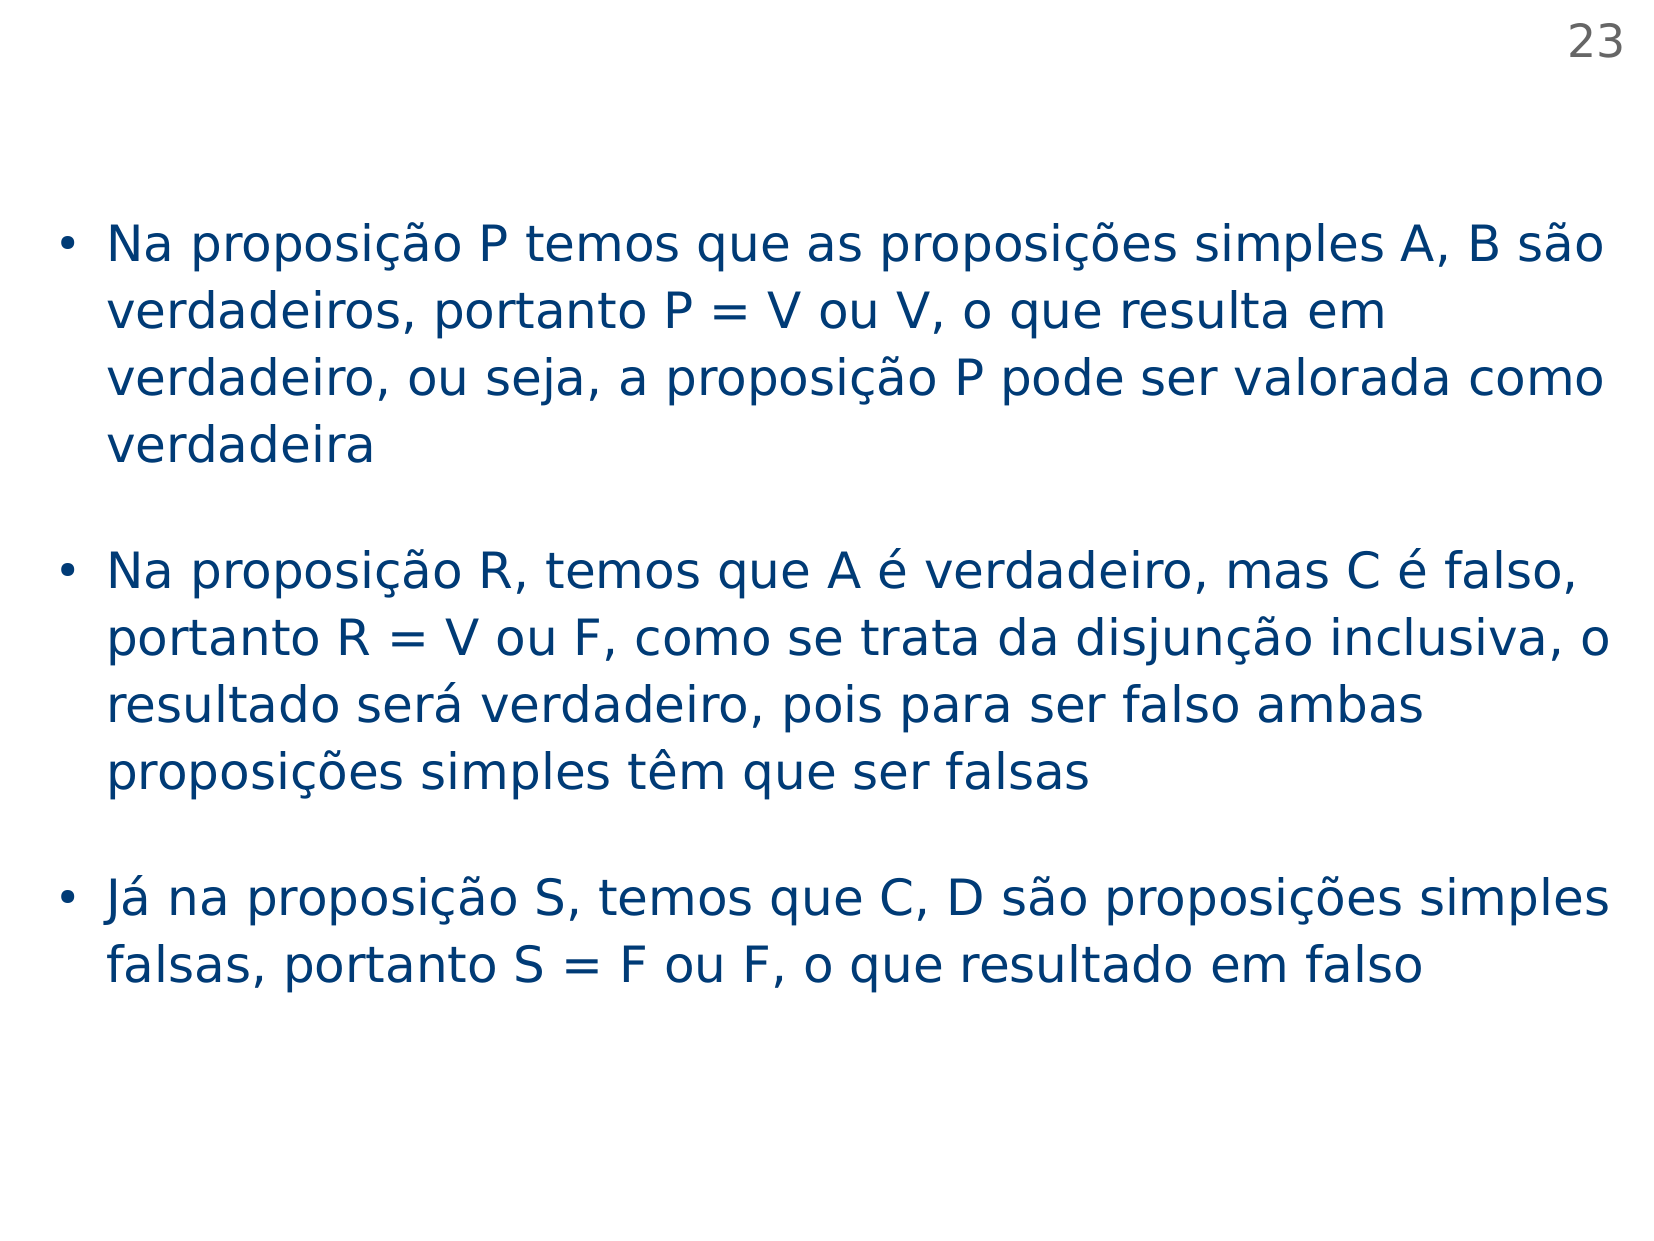

23
#
Na proposição P temos que as proposições simples A, B são verdadeiros, portanto P = V ou V, o que resulta em verdadeiro, ou seja, a proposição P pode ser valorada como verdadeira
Na proposição R, temos que A é verdadeiro, mas C é falso, portanto R = V ou F, como se trata da disjunção inclusiva, o resultado será verdadeiro, pois para ser falso ambas proposições simples têm que ser falsas
Já na proposição S, temos que C, D são proposições simples falsas, portanto S = F ou F, o que resultado em falso